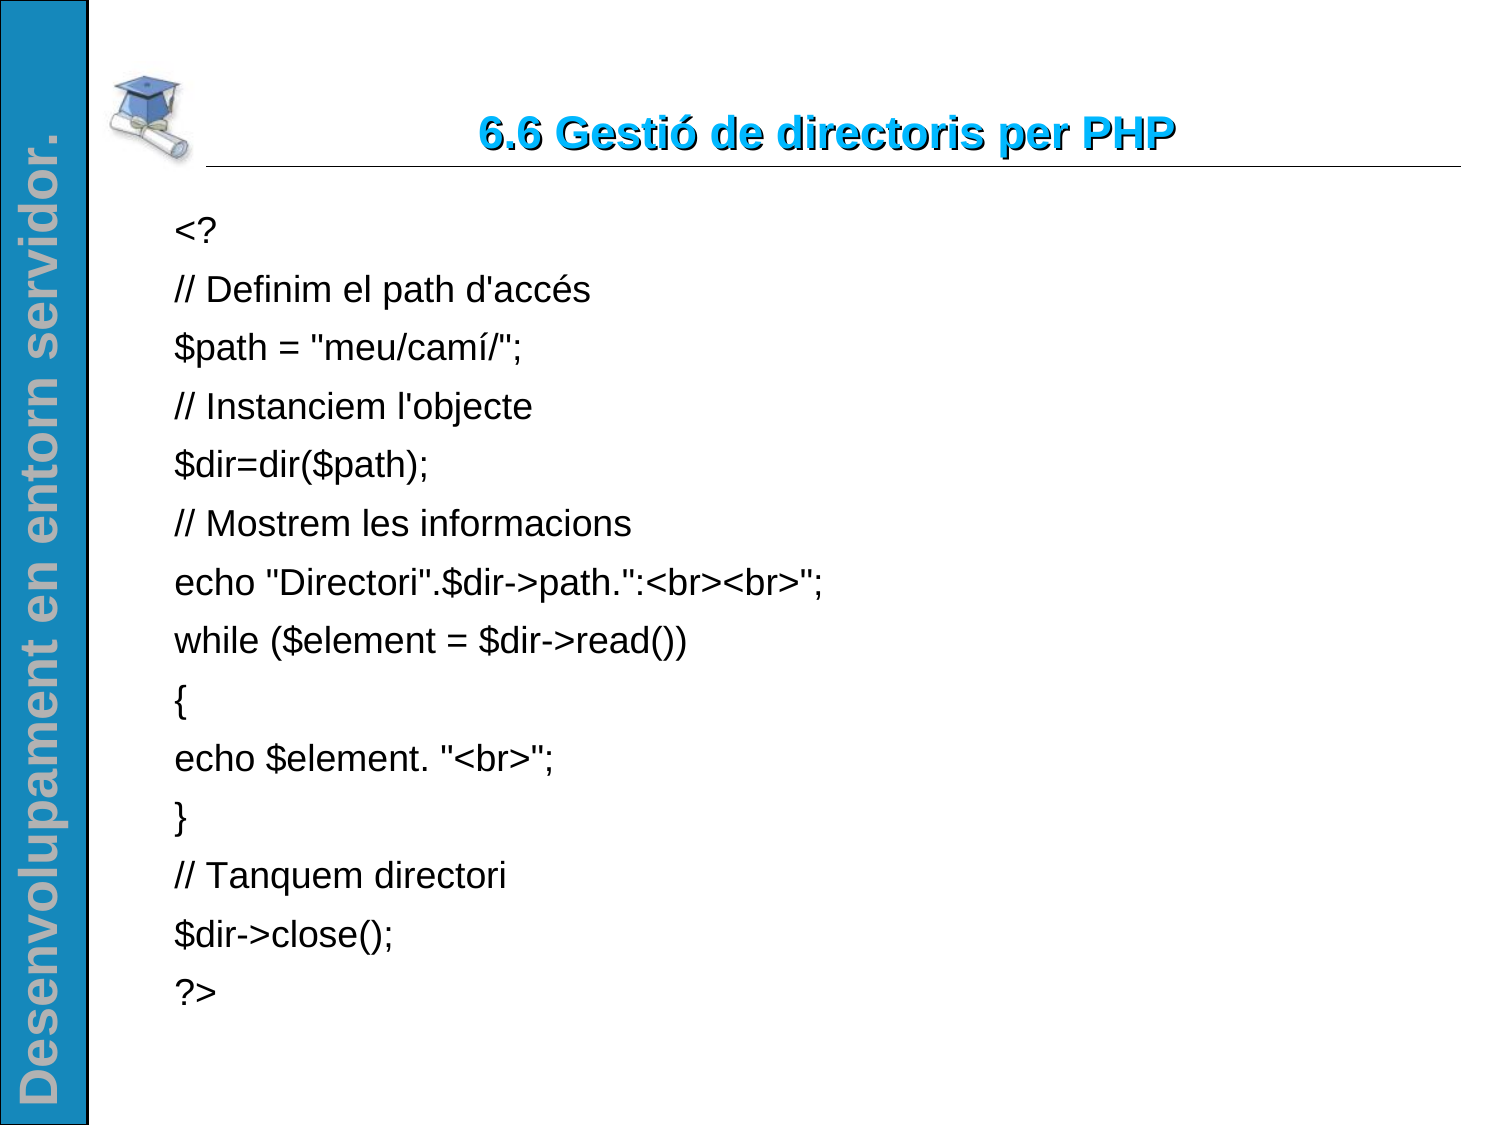

# 6.6 Gestió de directoris per PHP
<?
// Definim el path d'accés
$path = "meu/camí/";
// Instanciem l'objecte
$dir=dir($path);
// Mostrem les informacions
echo "Directori".$dir->path.":<br><br>";
while ($element = $dir->read())
{
echo $element. "<br>";
}
// Tanquem directori
$dir->close();
?>